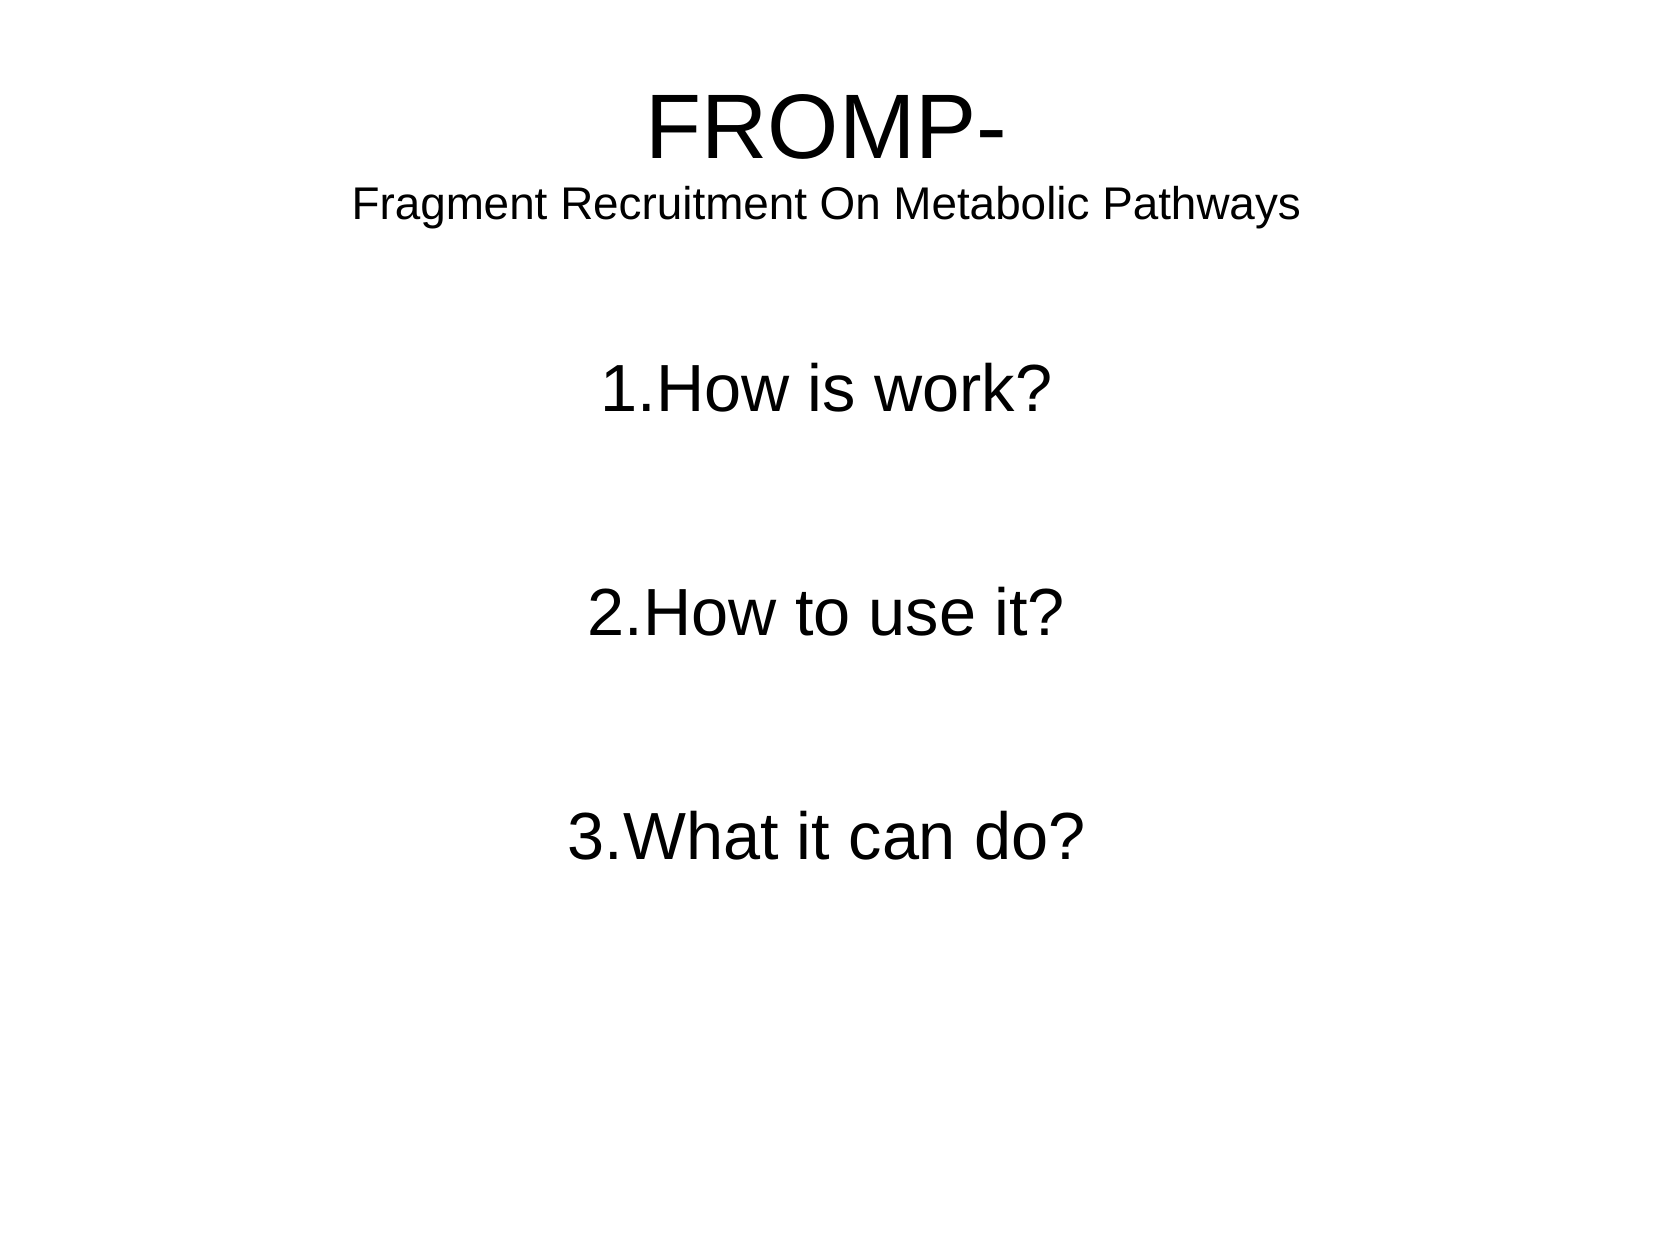

# FROMP- Fragment Recruitment On Metabolic Pathways
1.How is work?
2.How to use it?
3.What it can do?